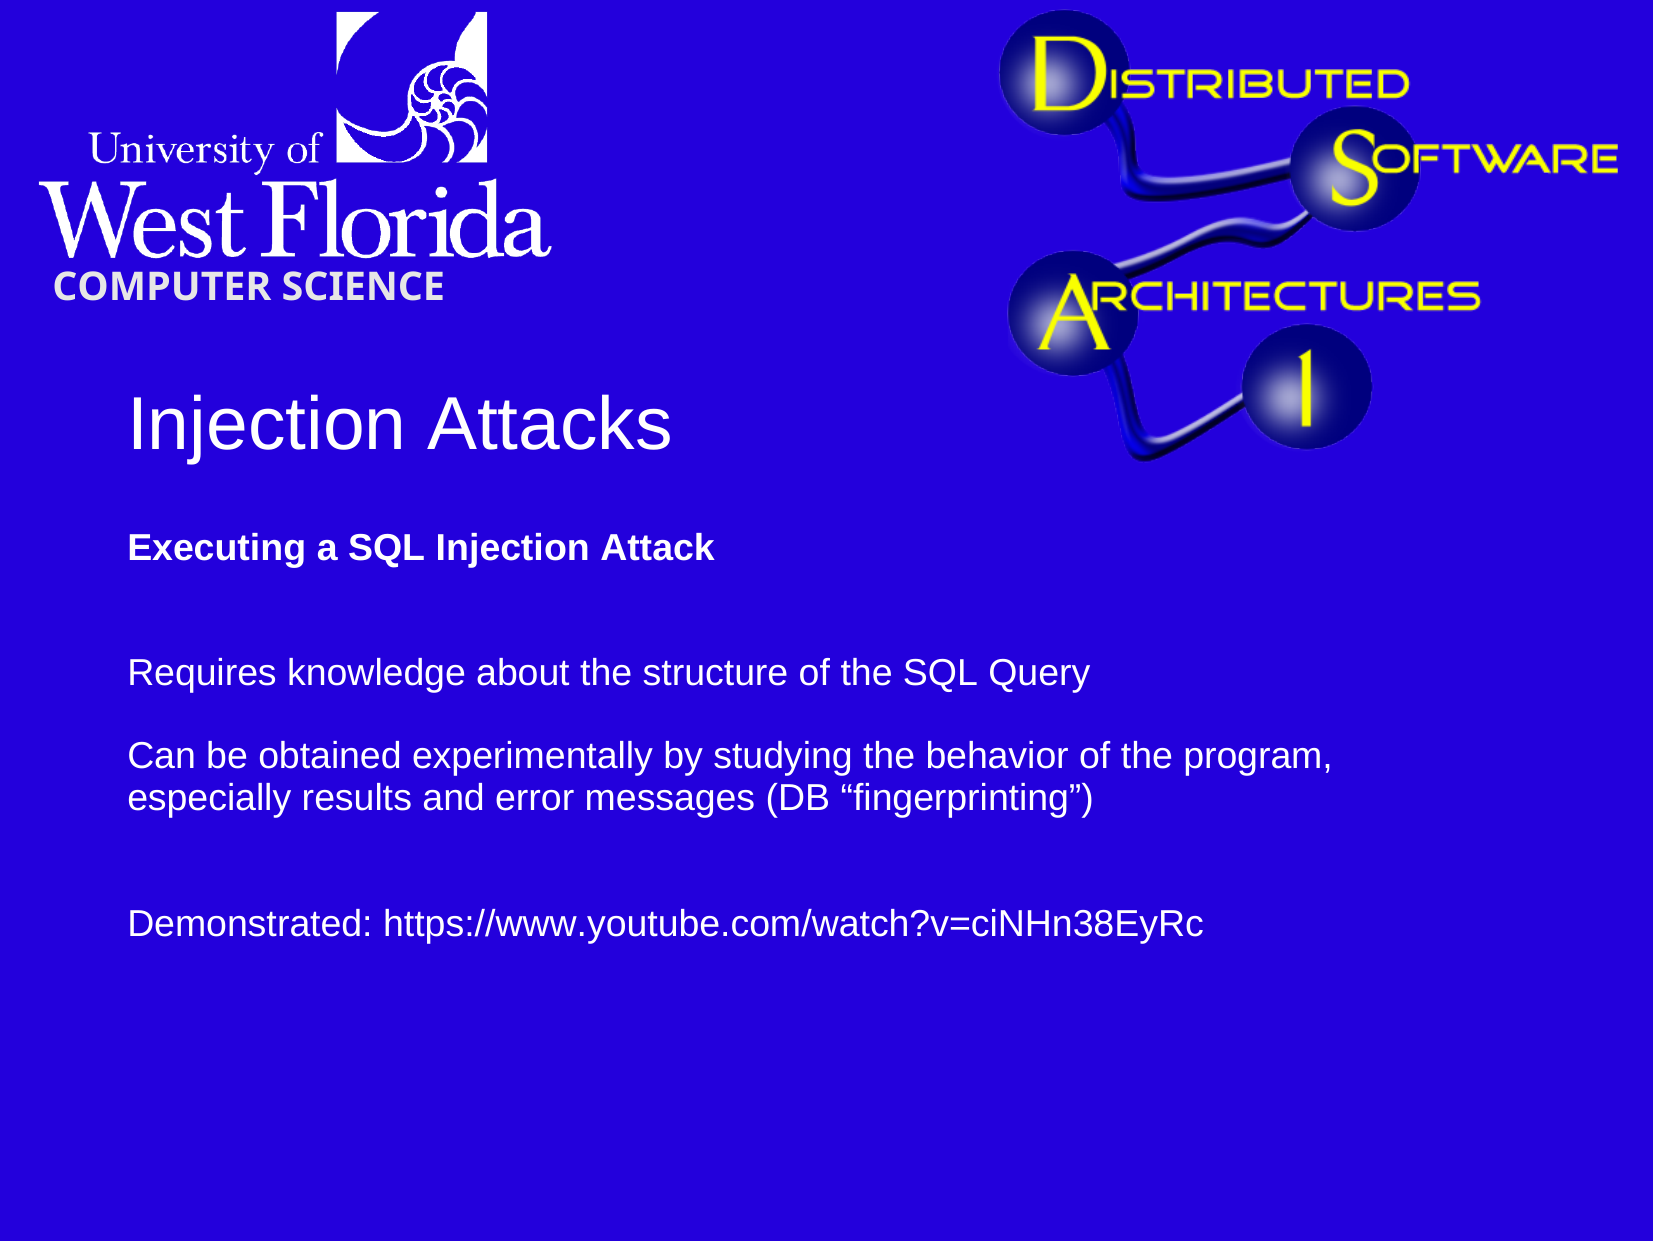

COMPUTER SCIENCE
Injection Attacks
Executing a SQL Injection Attack
Requires knowledge about the structure of the SQL Query
Can be obtained experimentally by studying the behavior of the program,
especially results and error messages (DB “fingerprinting”)
Demonstrated: https://www.youtube.com/watch?v=ciNHn38EyRc